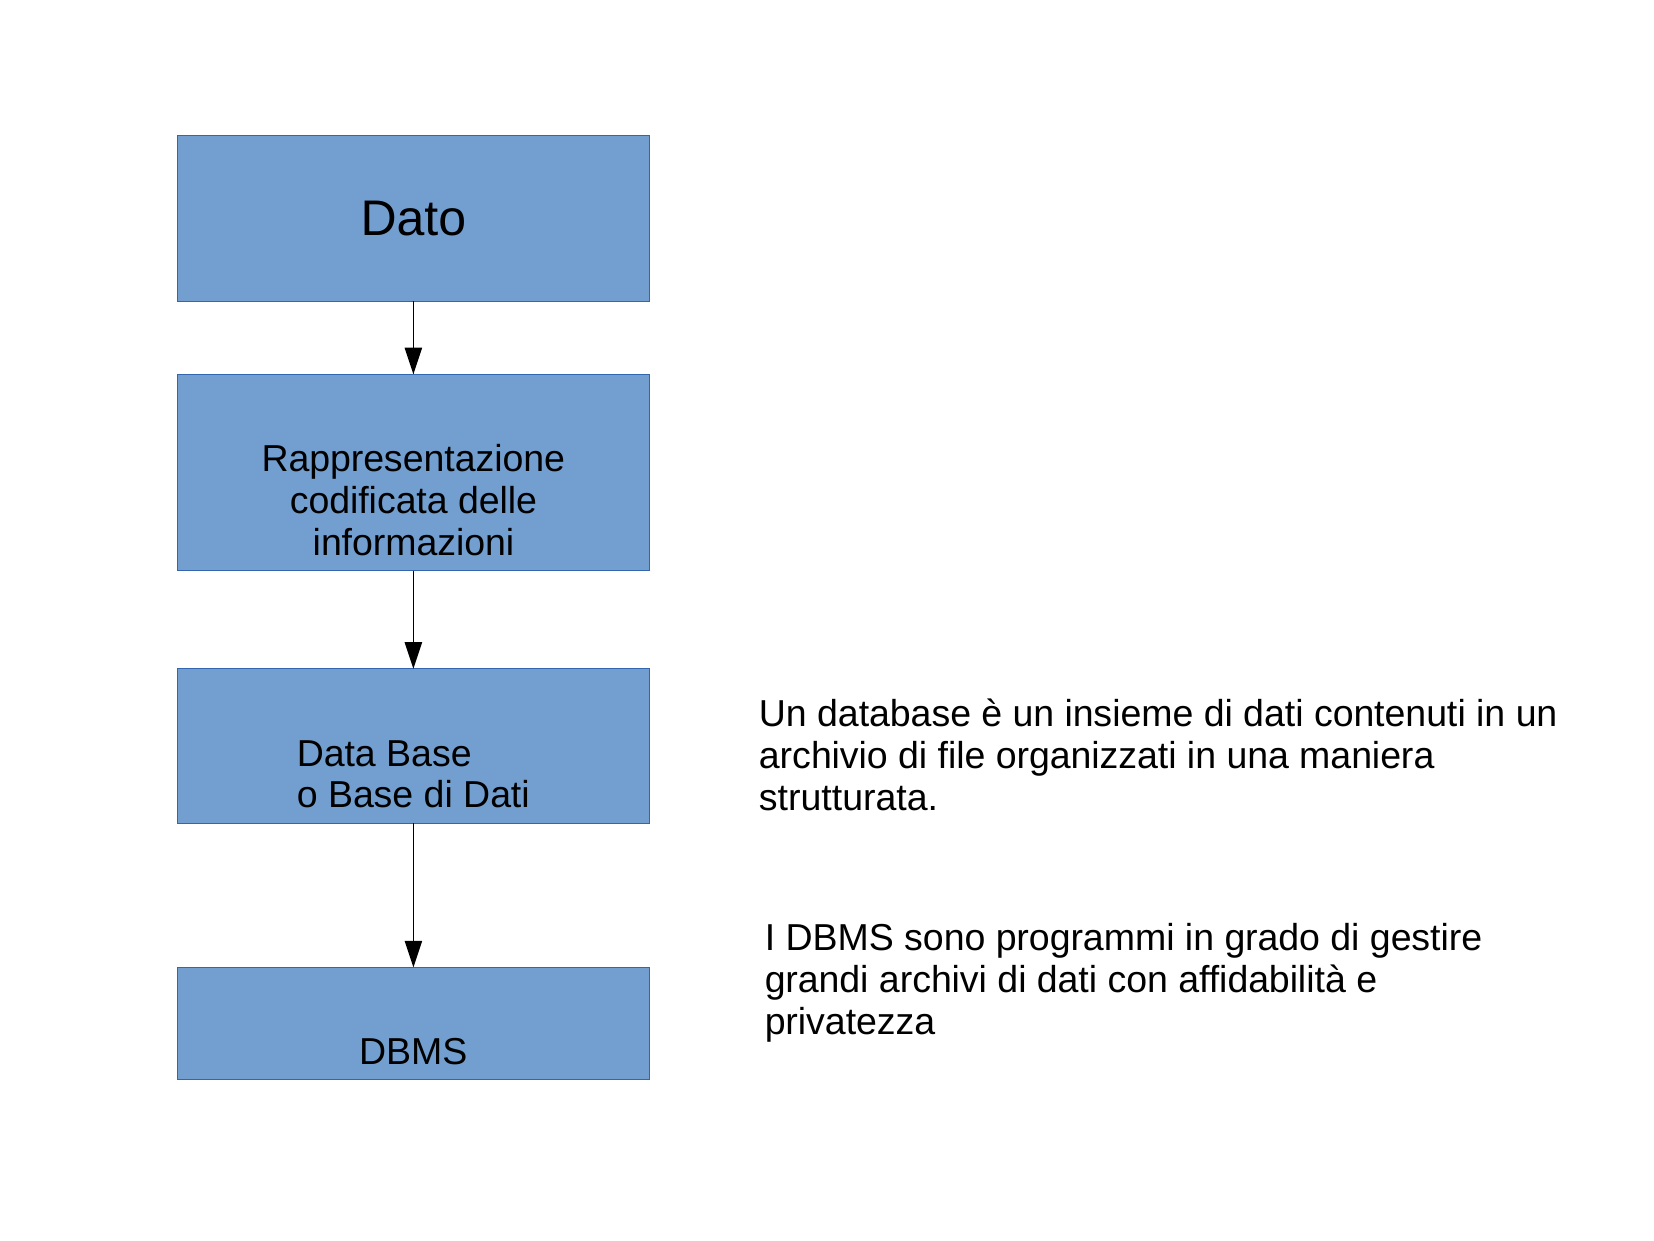

Dato
Rappresentazione codificata delle informazioni
Data Base
o Base di Dati
Un database è un insieme di dati contenuti in un
archivio di file organizzati in una maniera strutturata.
I DBMS sono programmi in grado di gestire grandi archivi di dati con affidabilità e privatezza
DBMS